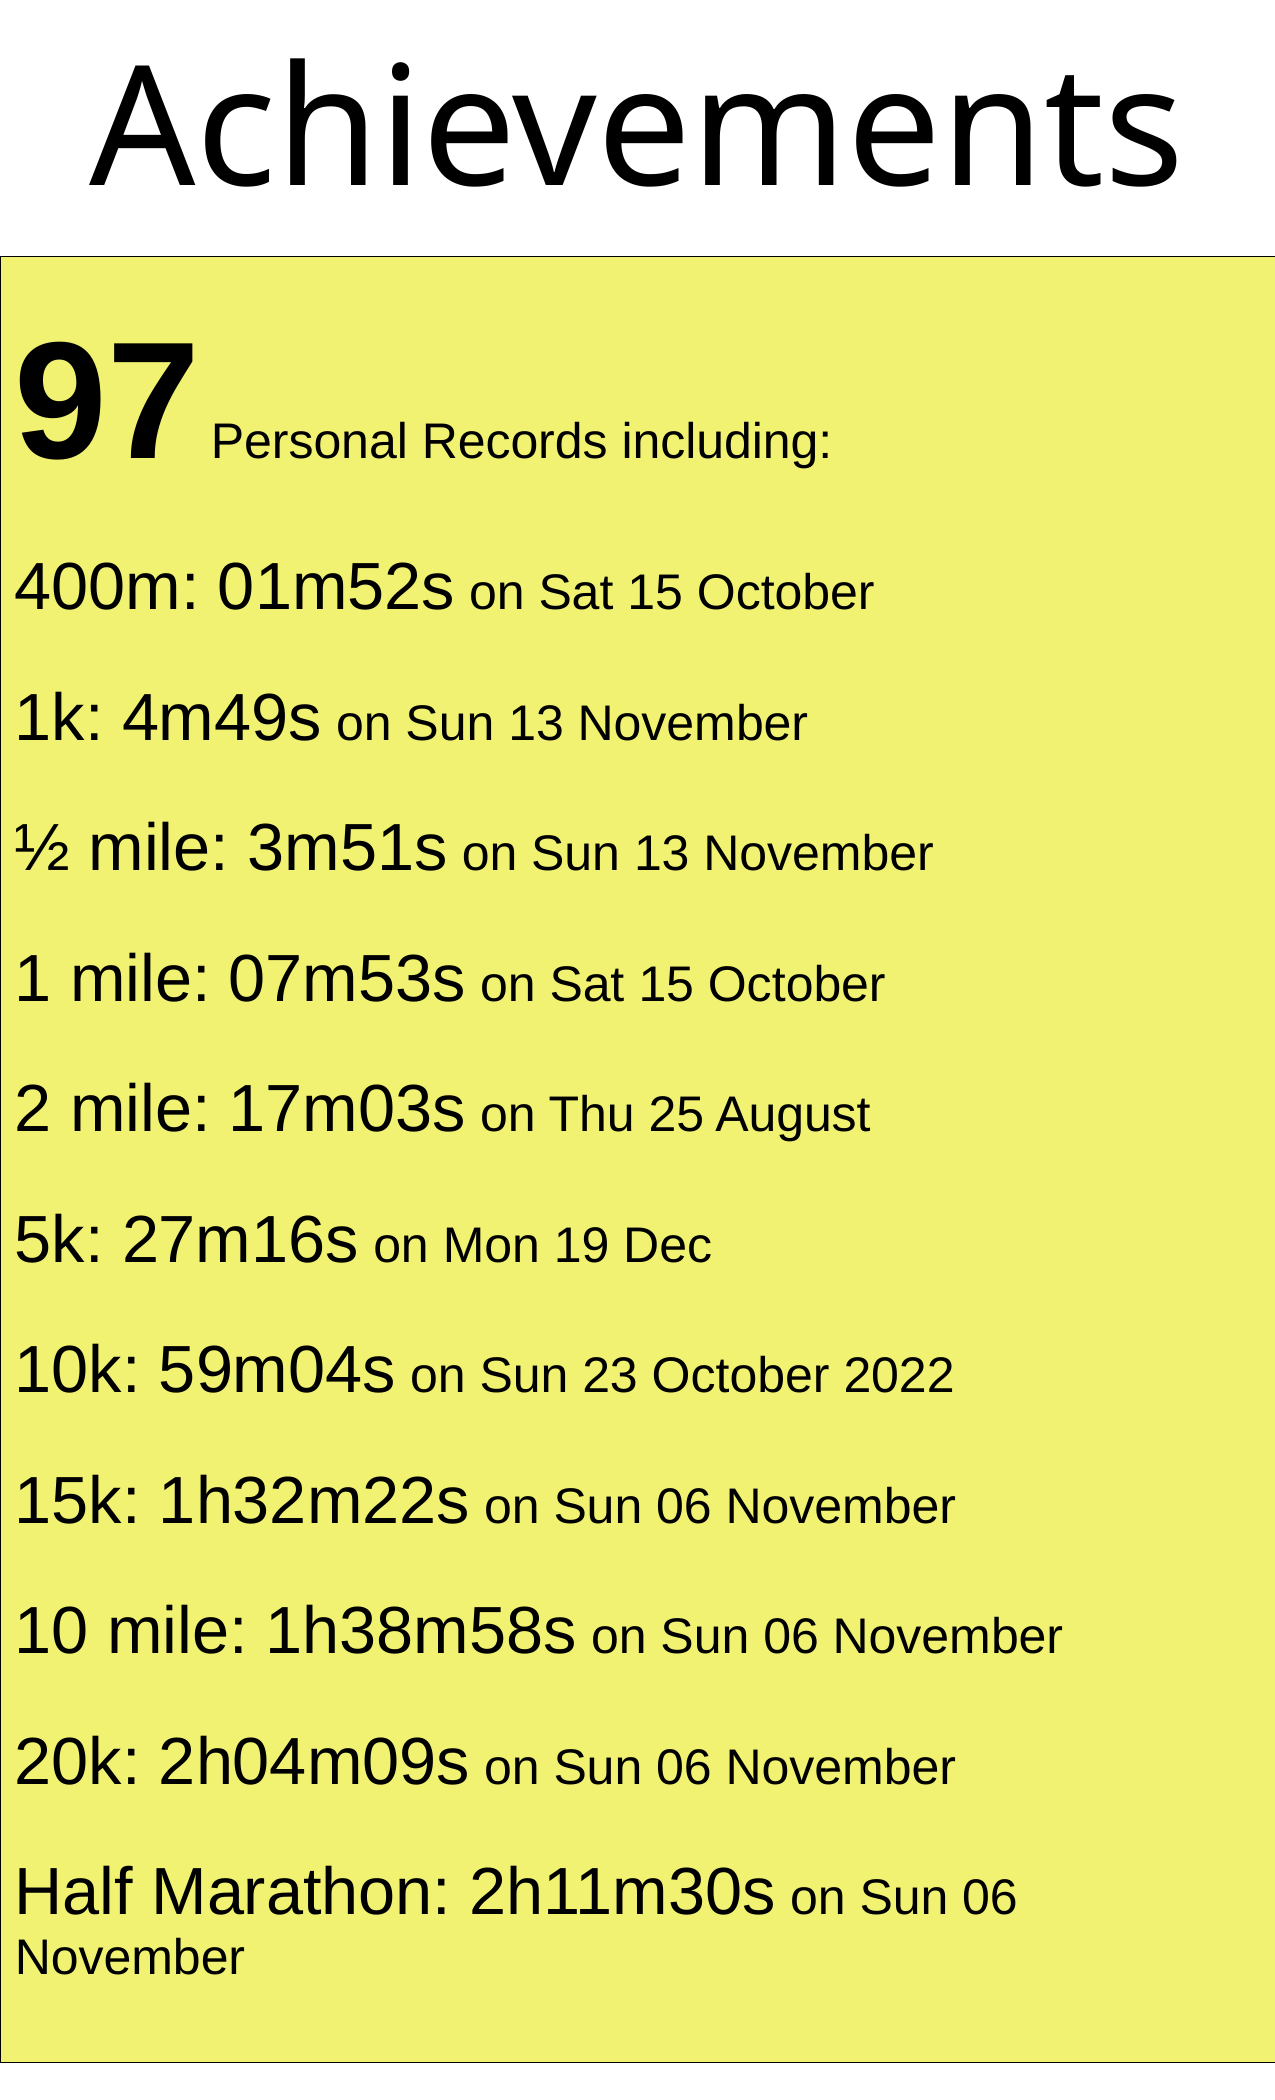

Achievements
97 Personal Records including:
400m: 01m52s on Sat 15 October
1k: 4m49s on Sun 13 November
½ mile: 3m51s on Sun 13 November
1 mile: 07m53s on Sat 15 October
2 mile: 17m03s on Thu 25 August
5k: 27m16s on Mon 19 Dec
10k: 59m04s on Sun 23 October 2022
15k: 1h32m22s on Sun 06 November
10 mile: 1h38m58s on Sun 06 November
20k: 2h04m09s on Sun 06 November
Half Marathon: 2h11m30s on Sun 06 November